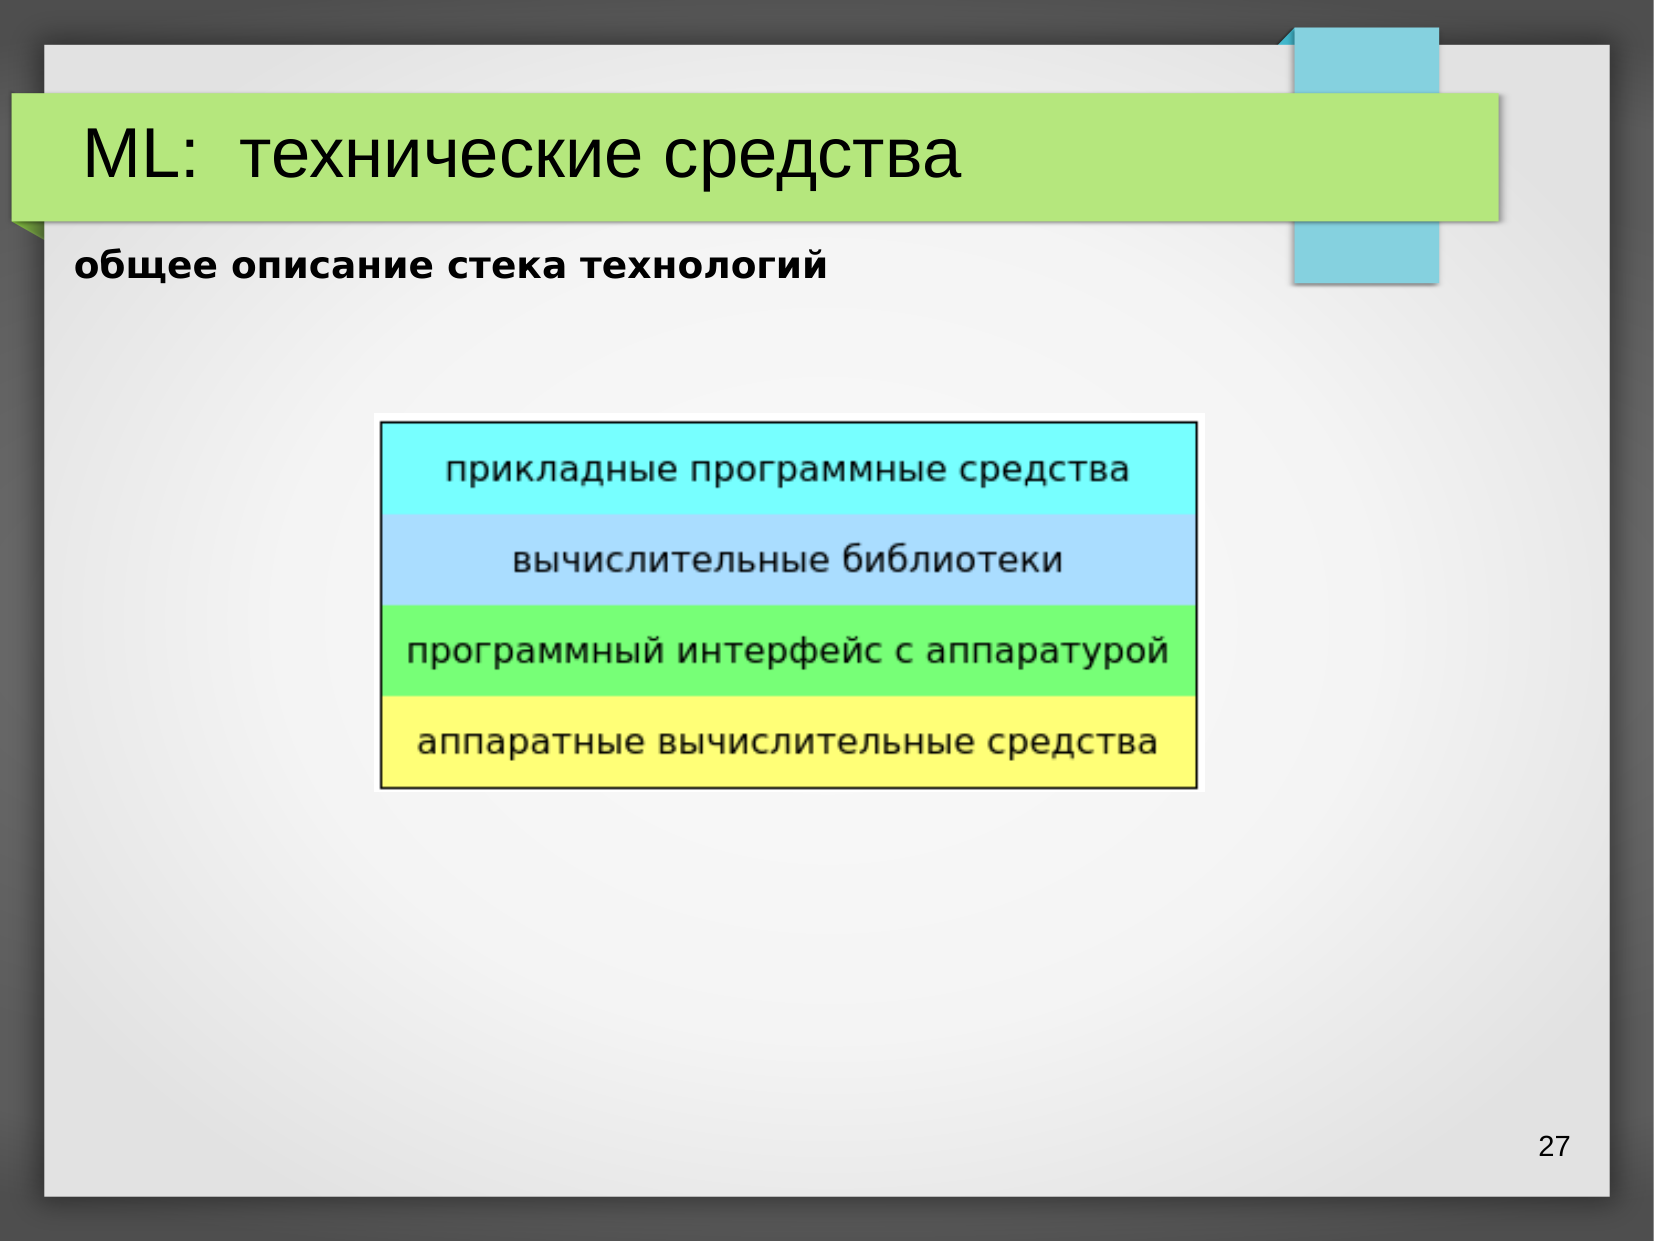

# ML: технические средства
общее описание стека технологий
27